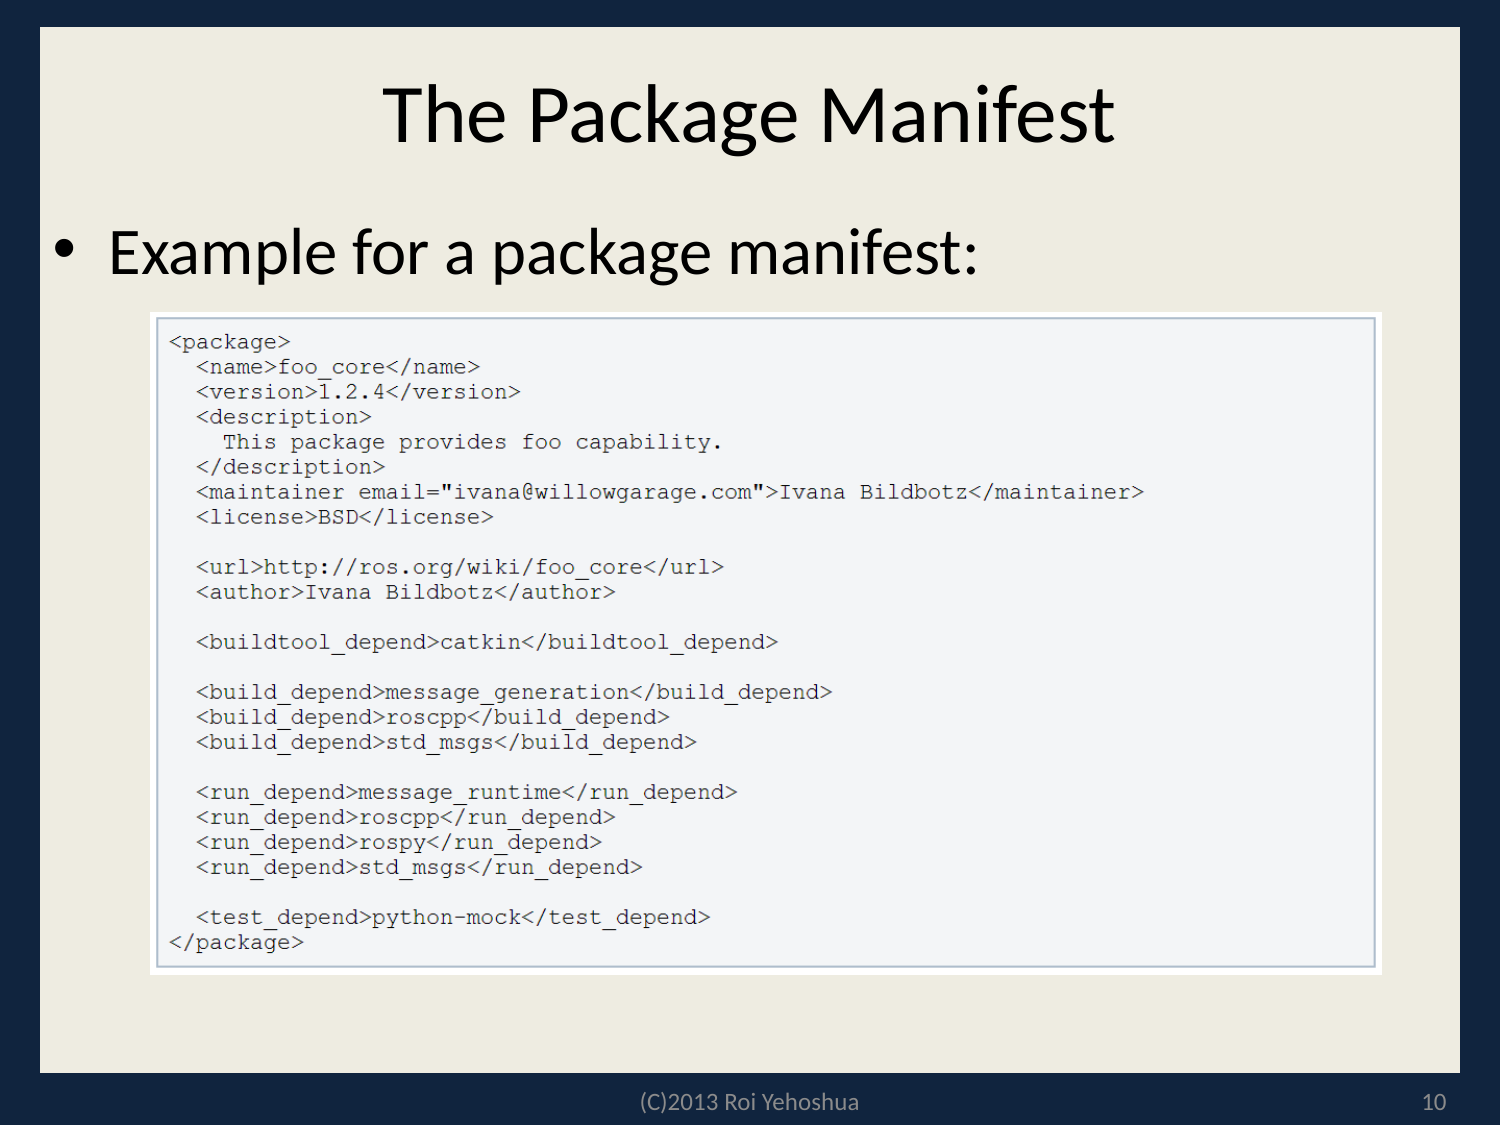

# The Package Manifest
Example for a package manifest:
(C)2013 Roi Yehoshua